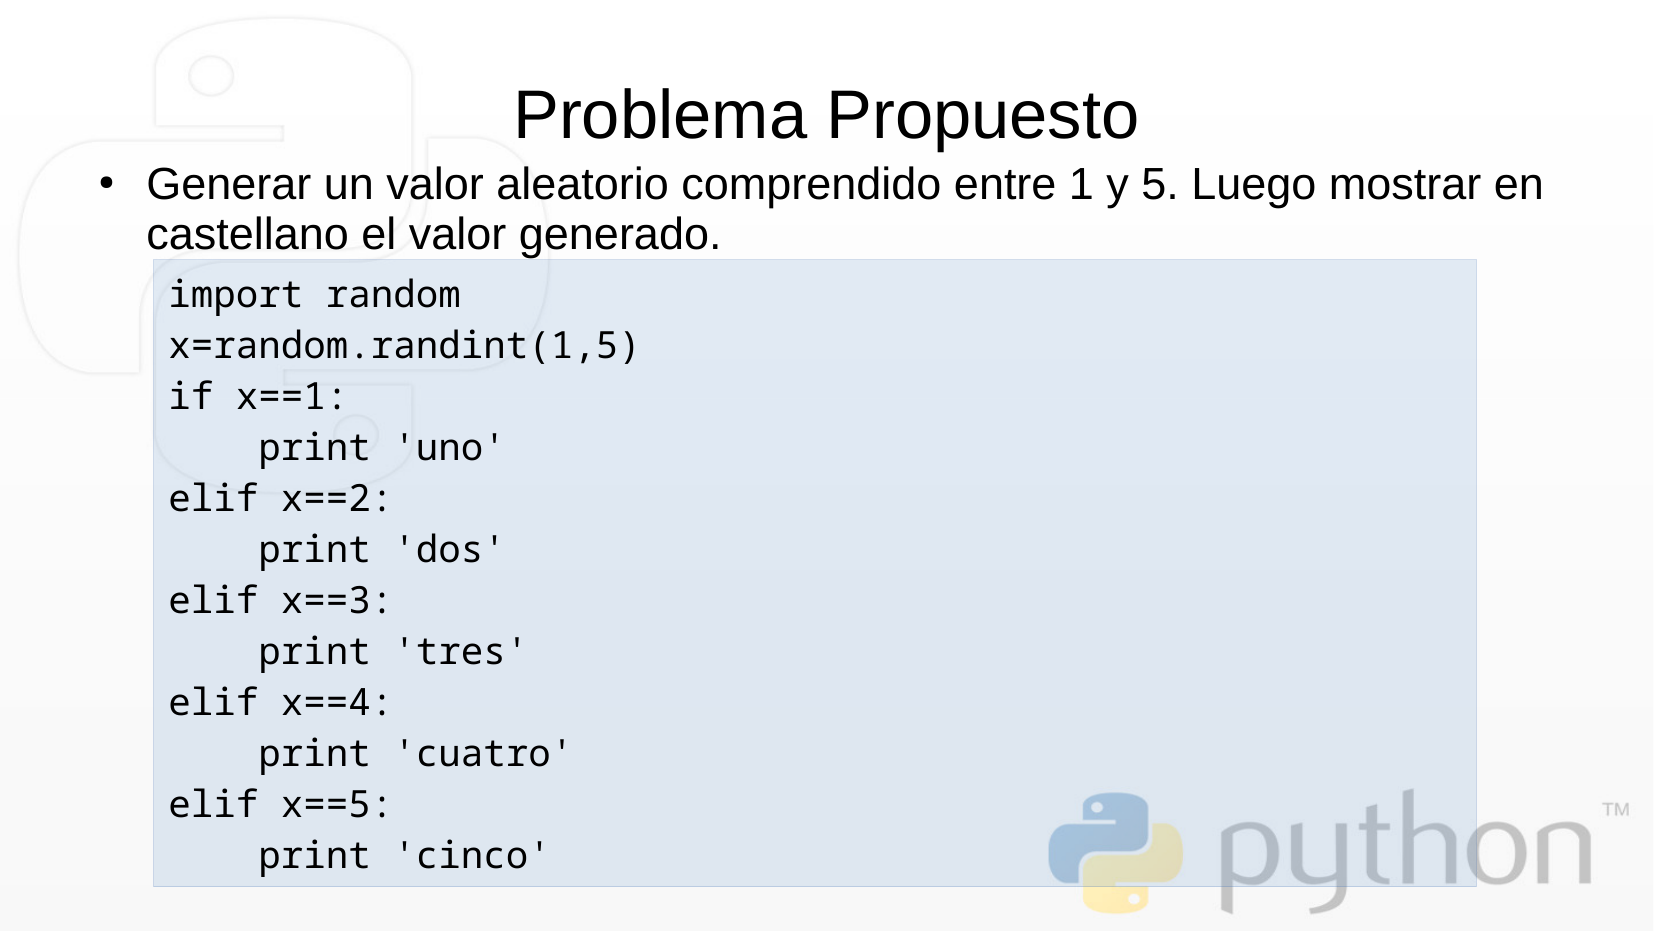

# Problema Propuesto
Generar un valor aleatorio comprendido entre 1 y 5. Luego mostrar en castellano el valor generado.
import random
x=random.randint(1,5)
if x==1:
 print 'uno'
elif x==2:
 print 'dos'
elif x==3:
 print 'tres'
elif x==4:
 print 'cuatro'
elif x==5:
 print 'cinco'